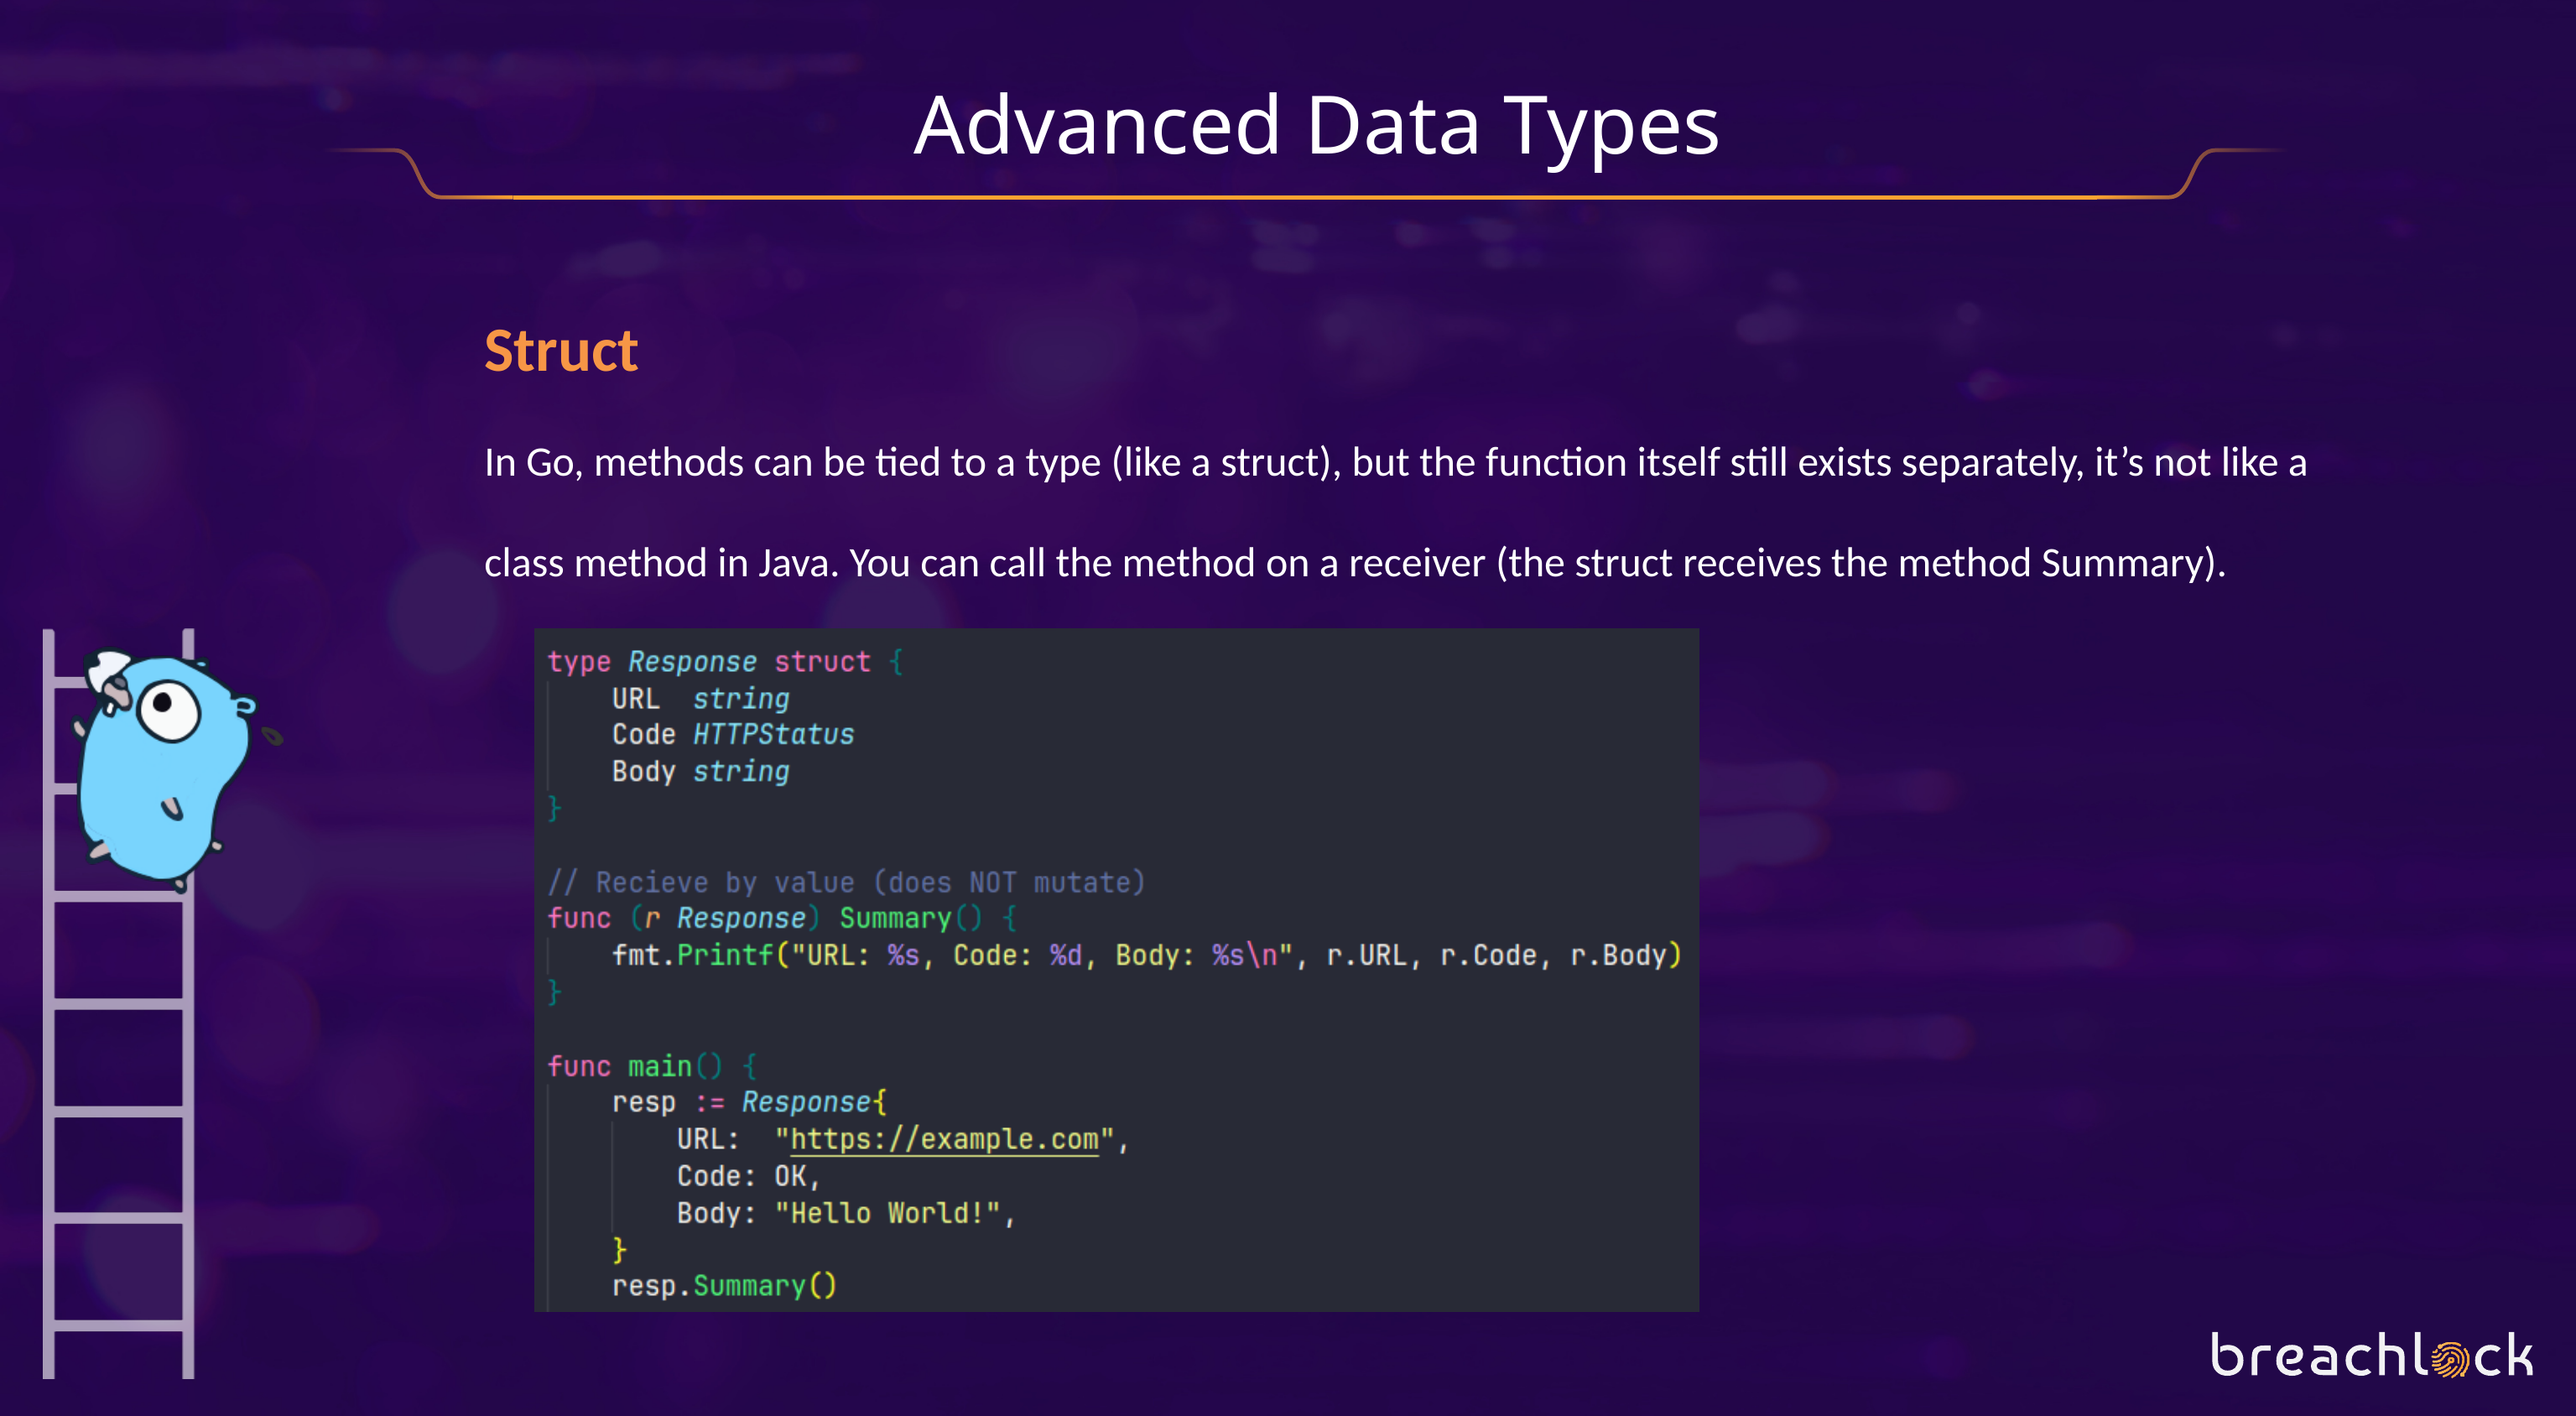

Advanced Data Types
Struct
In Go, methods can be tied to a type (like a struct), but the function itself still exists separately, it’s not like a class method in Java. You can call the method on a receiver (the struct receives the method Summary).